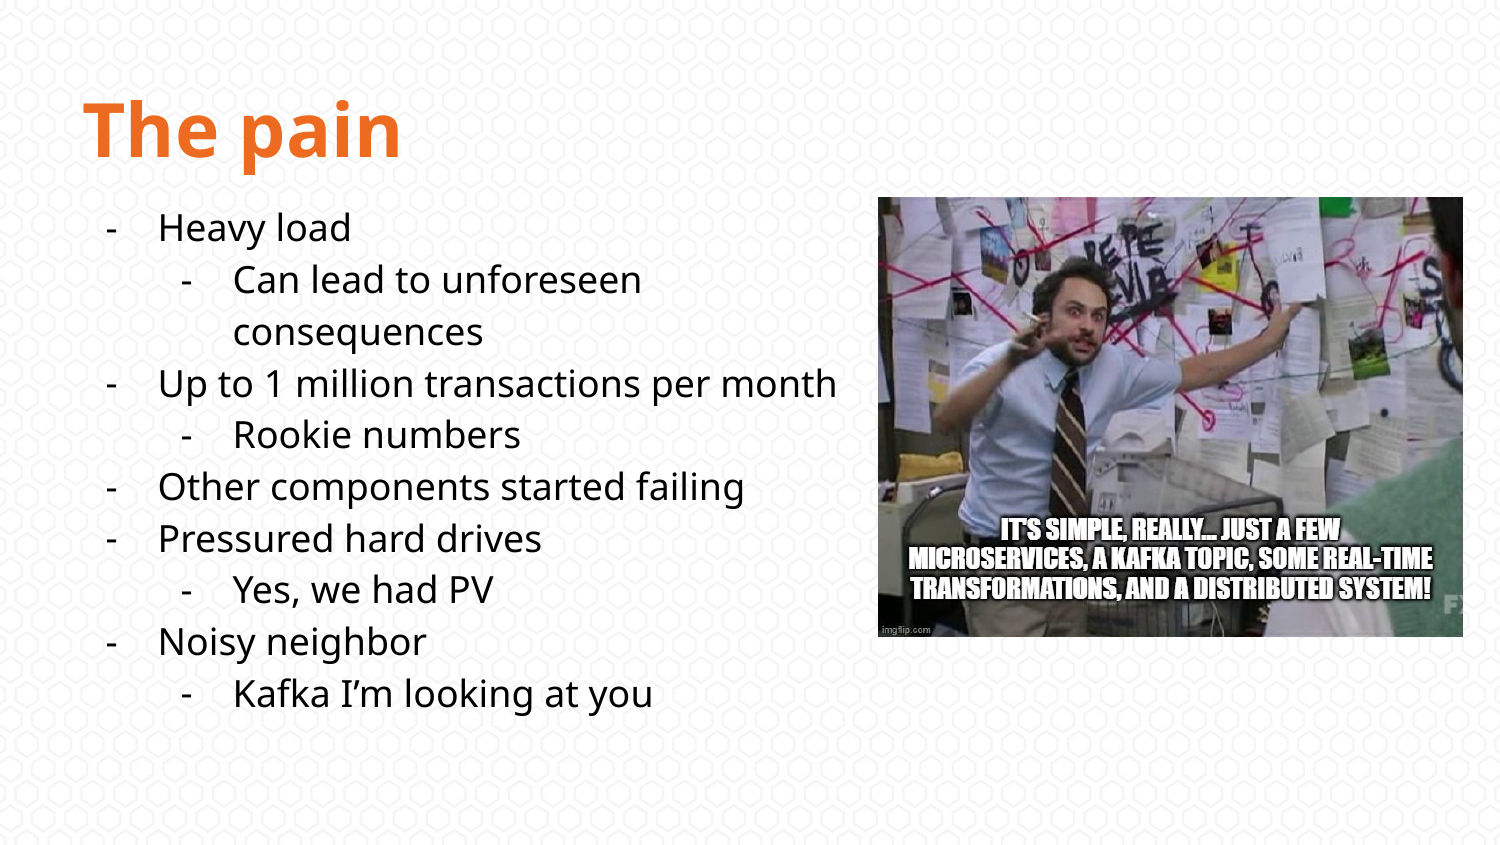

The pain
# Heavy load
Can lead to unforeseen consequences
Up to 1 million transactions per month
Rookie numbers
Other components started failing
Pressured hard drives
Yes, we had PV
Noisy neighbor
Kafka I’m looking at you